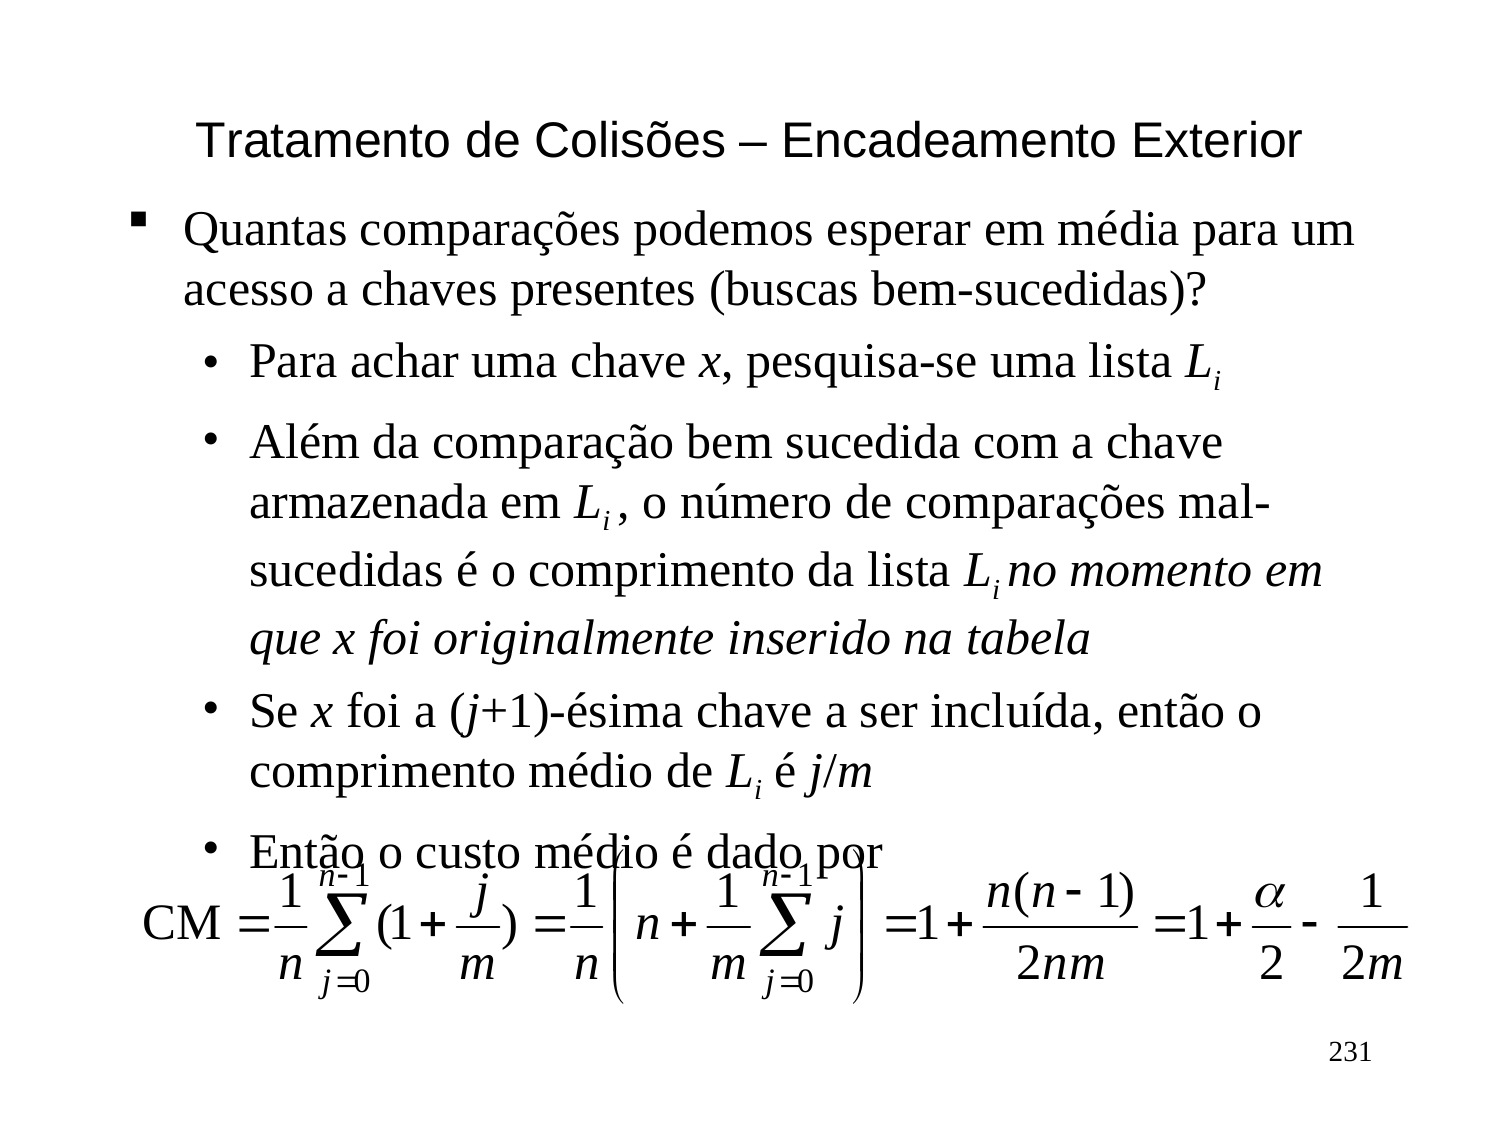

# Tratamento de Colisões – Encadeamento Exterior
Quantas comparações podemos esperar em média para um acesso a chaves presentes (buscas bem-sucedidas)?
Para achar uma chave x, pesquisa-se uma lista Li
Além da comparação bem sucedida com a chave armazenada em Li , o número de comparações mal-sucedidas é o comprimento da lista Li no momento em que x foi originalmente inserido na tabela
Se x foi a (j+1)-ésima chave a ser incluída, então o comprimento médio de Li é j/m
Então o custo médio é dado por
231